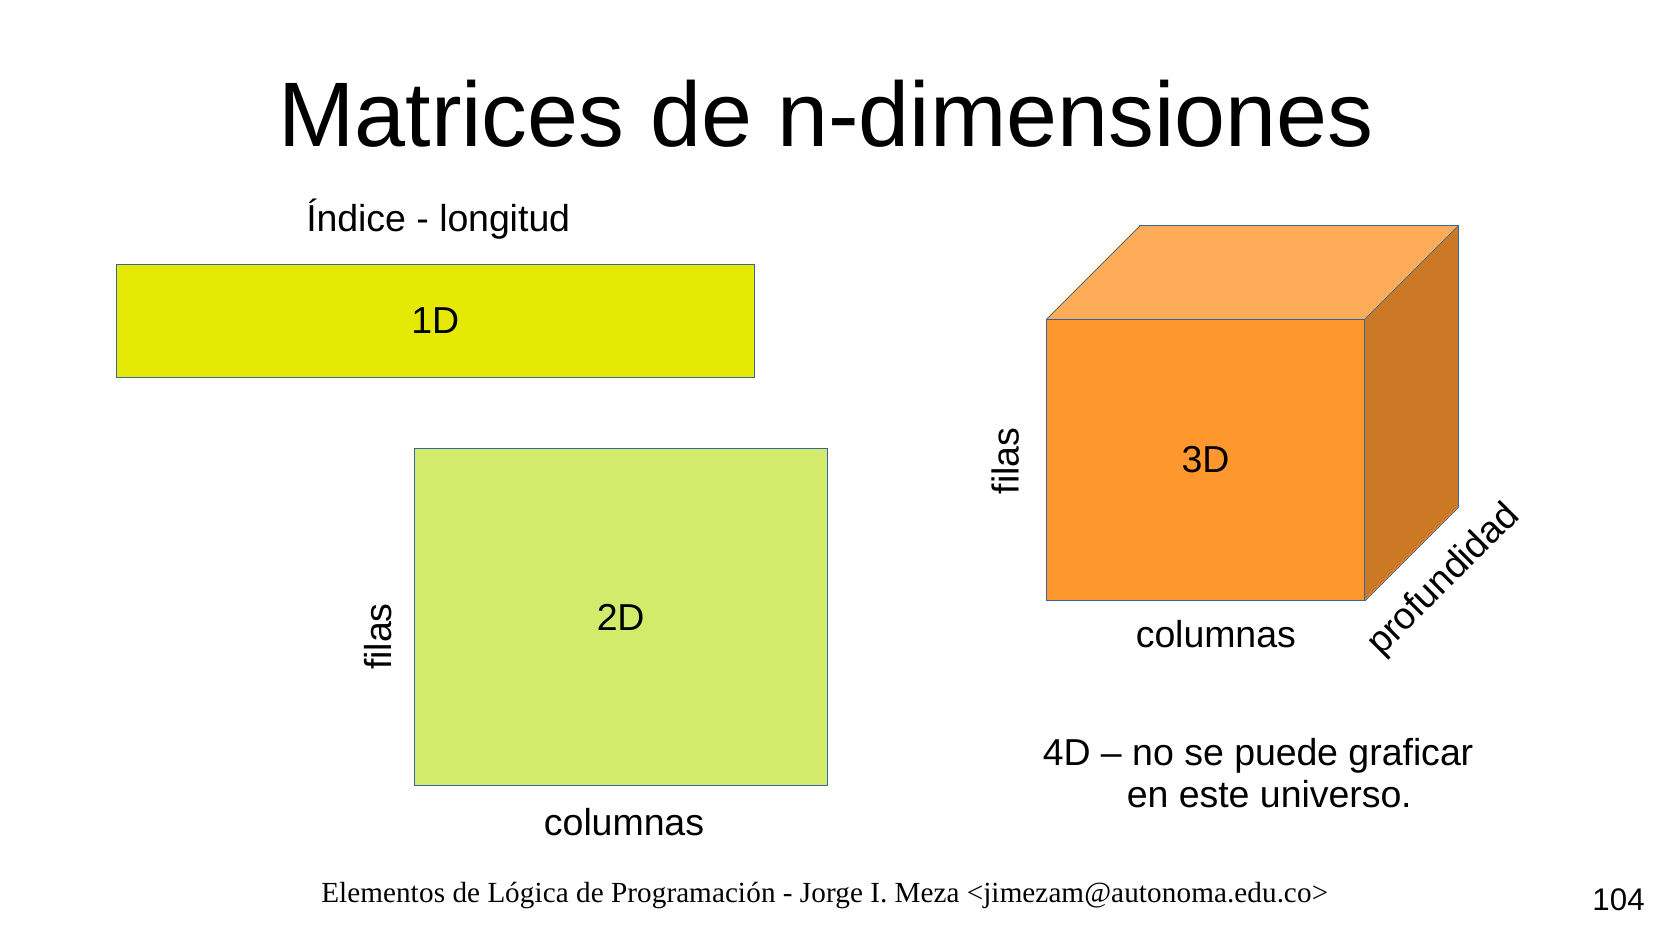

# Matrices de n-dimensiones
Índice - longitud
3D
1D
filas
2D
profundidad
columnas
filas
4D – no se puede graficar
 en este universo.
columnas
Elementos de Lógica de Programación - Jorge I. Meza <jimezam@autonoma.edu.co>